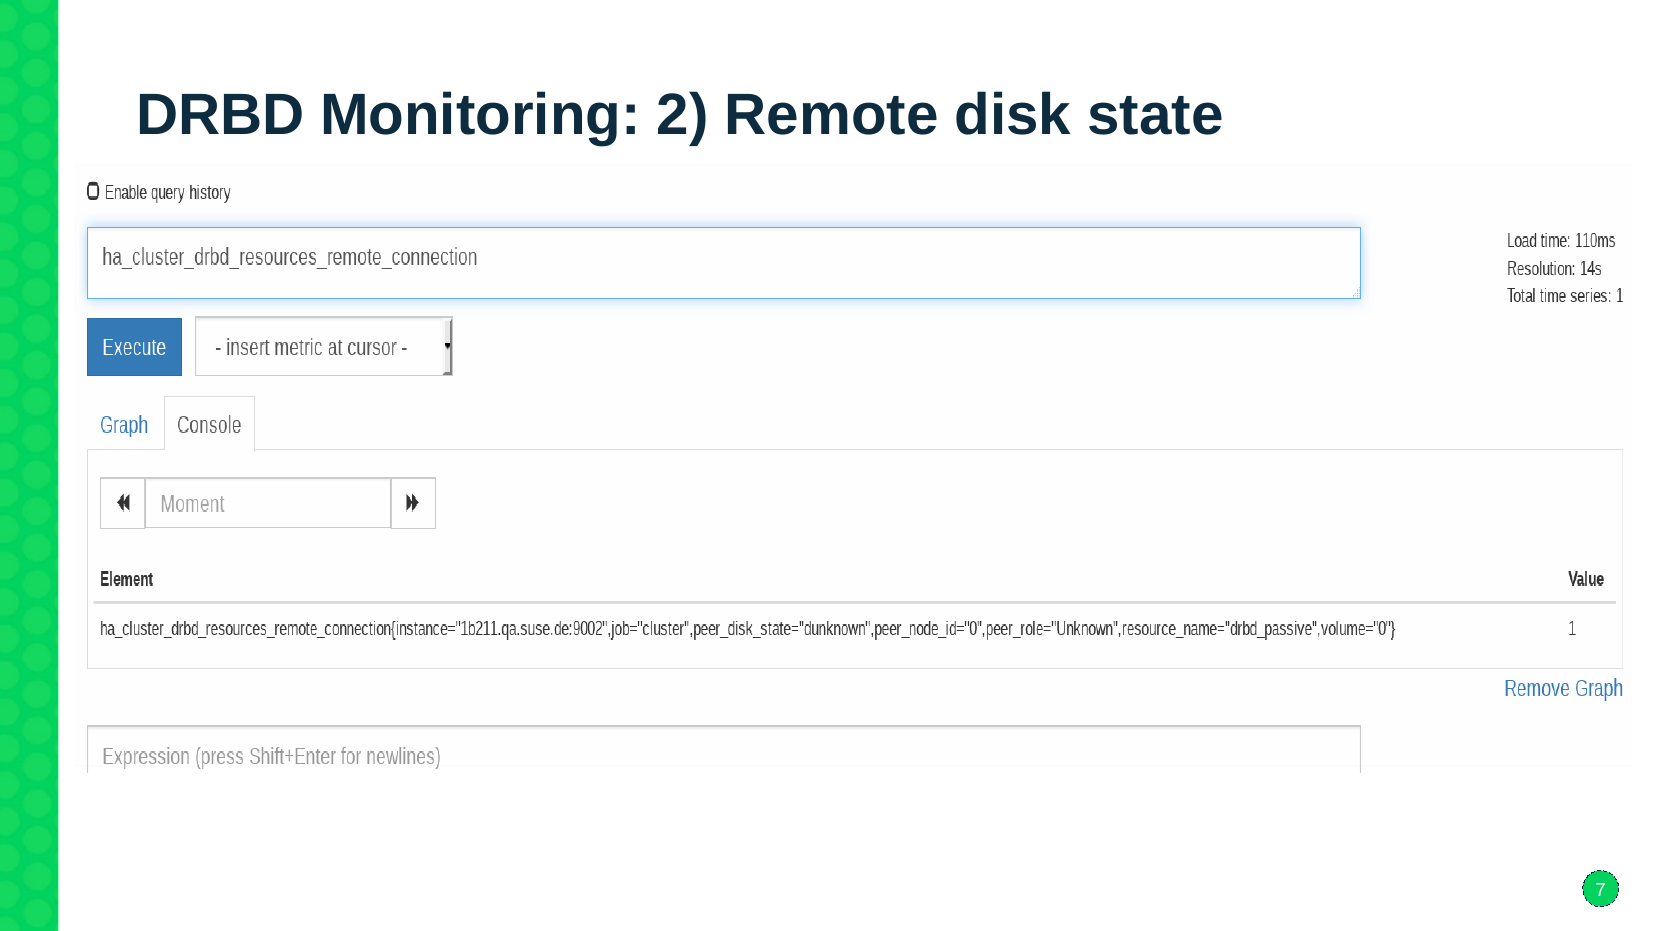

# DRBD Monitoring: 2) Remote disk state
7